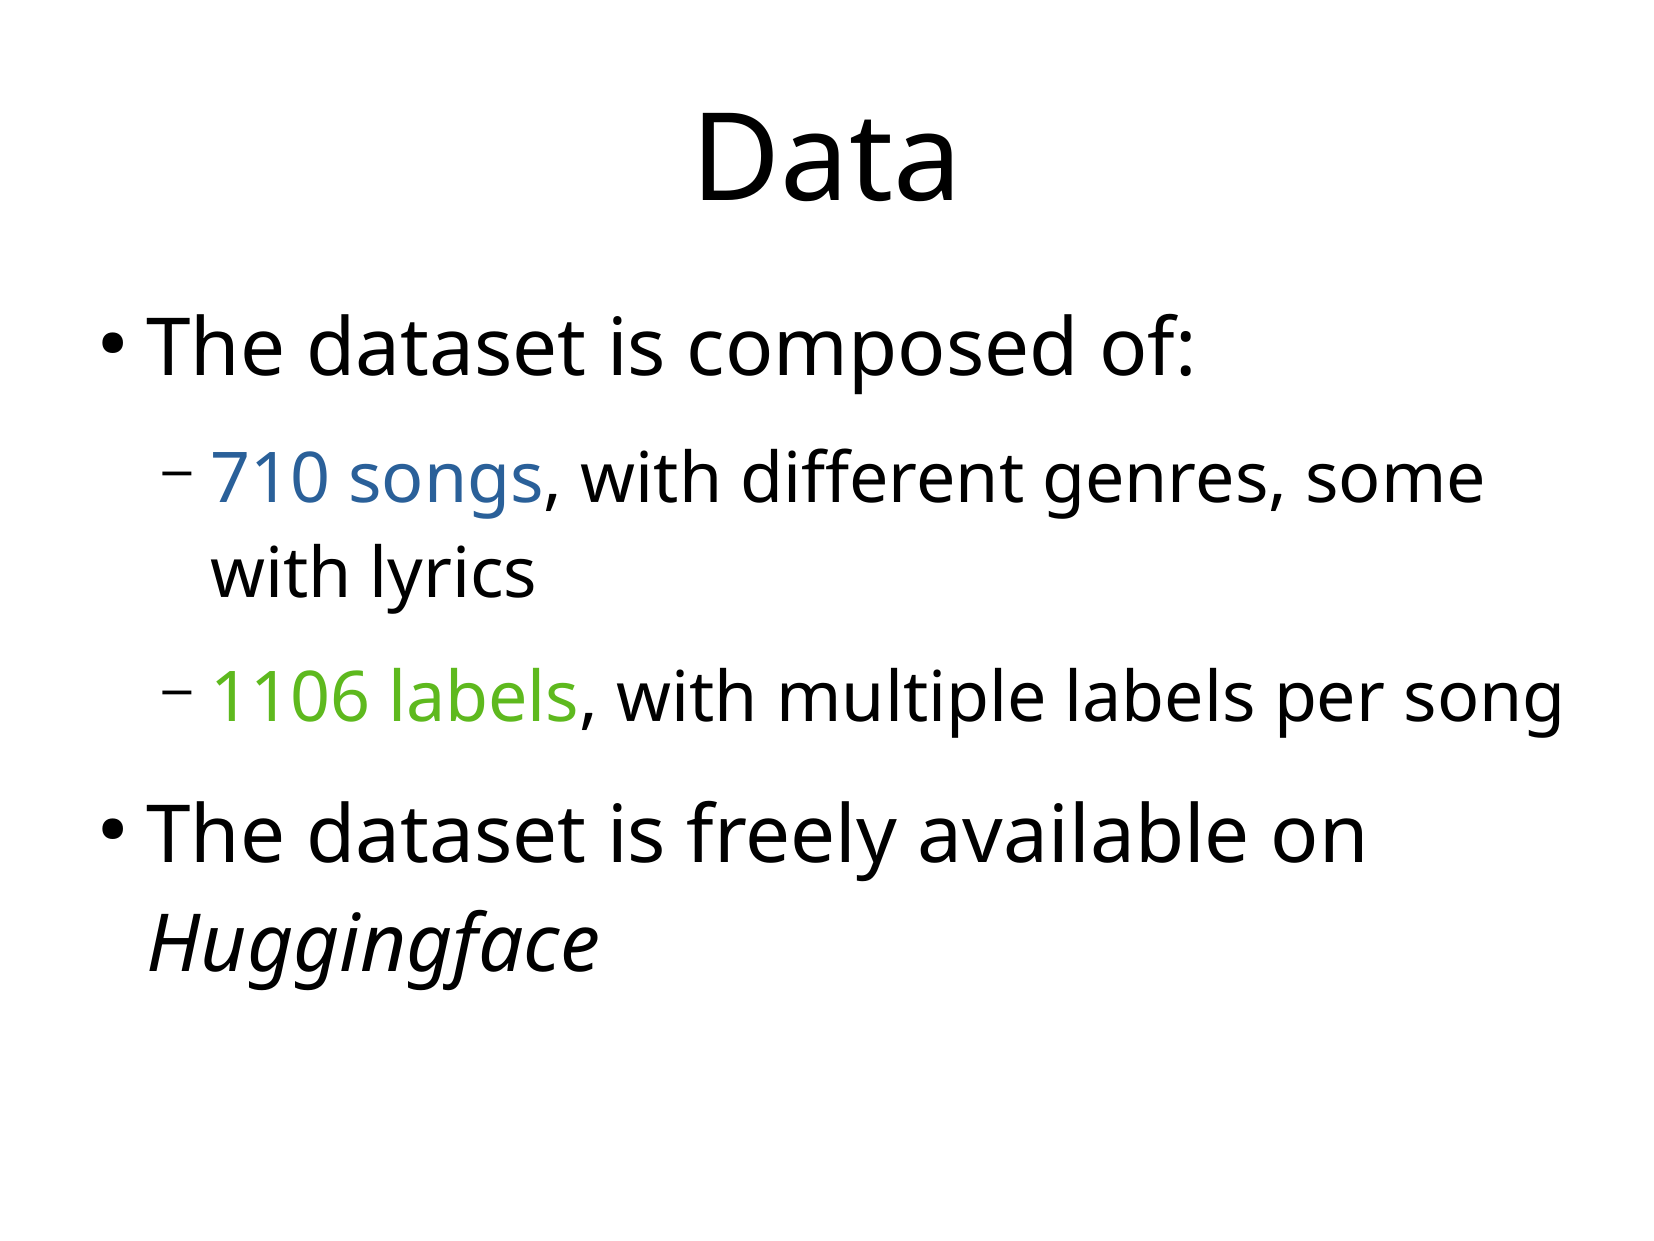

# Data
The dataset is composed of:
710 songs, with different genres, some with lyrics
1106 labels, with multiple labels per song
The dataset is freely available on Huggingface